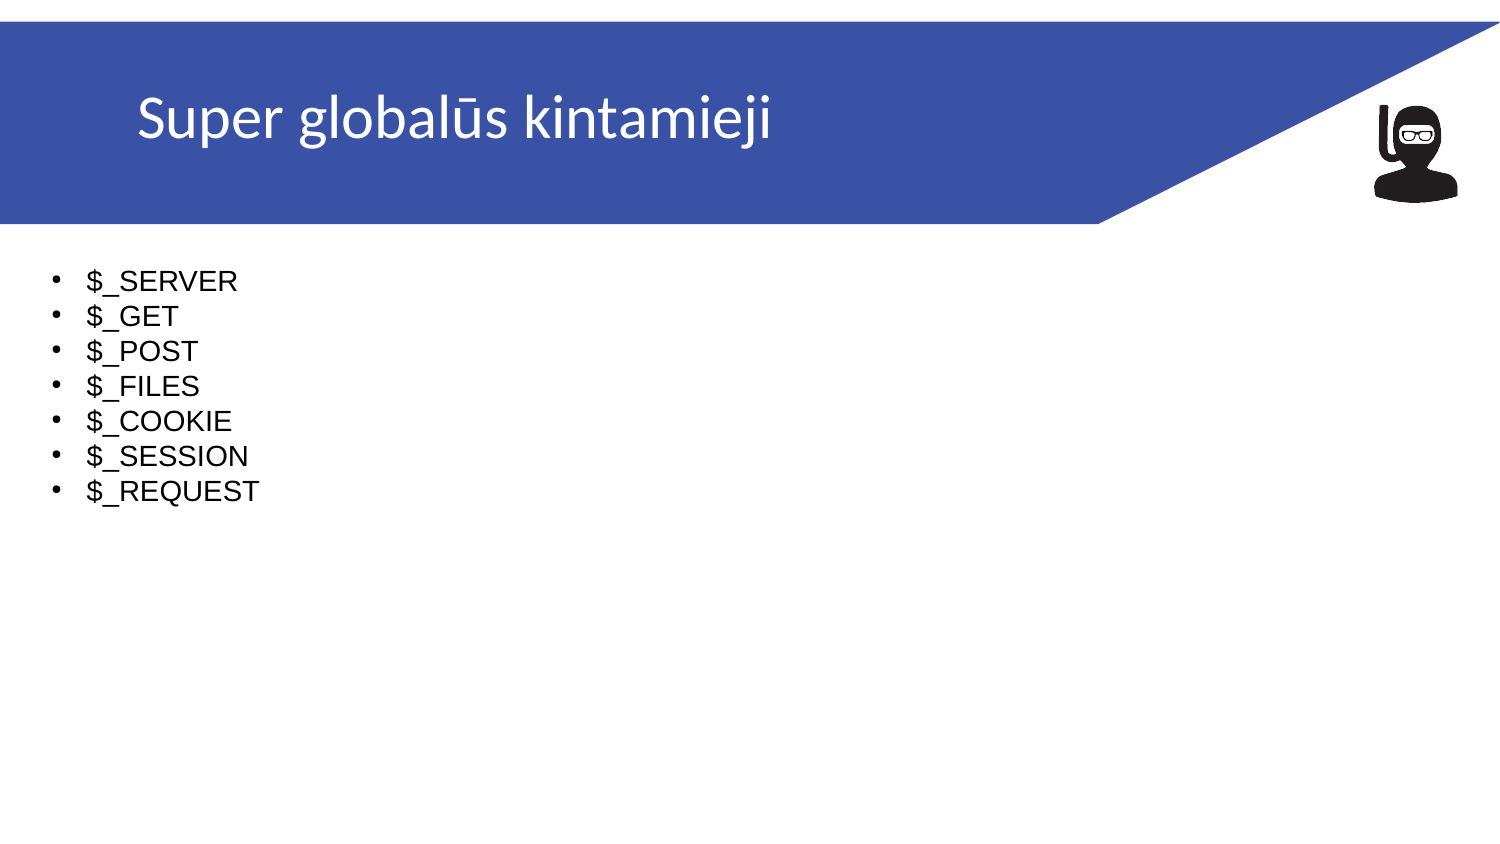

# Super globalūs kintamieji
$_SERVER
$_GET
$_POST
$_FILES
$_COOKIE
$_SESSION
$_REQUEST